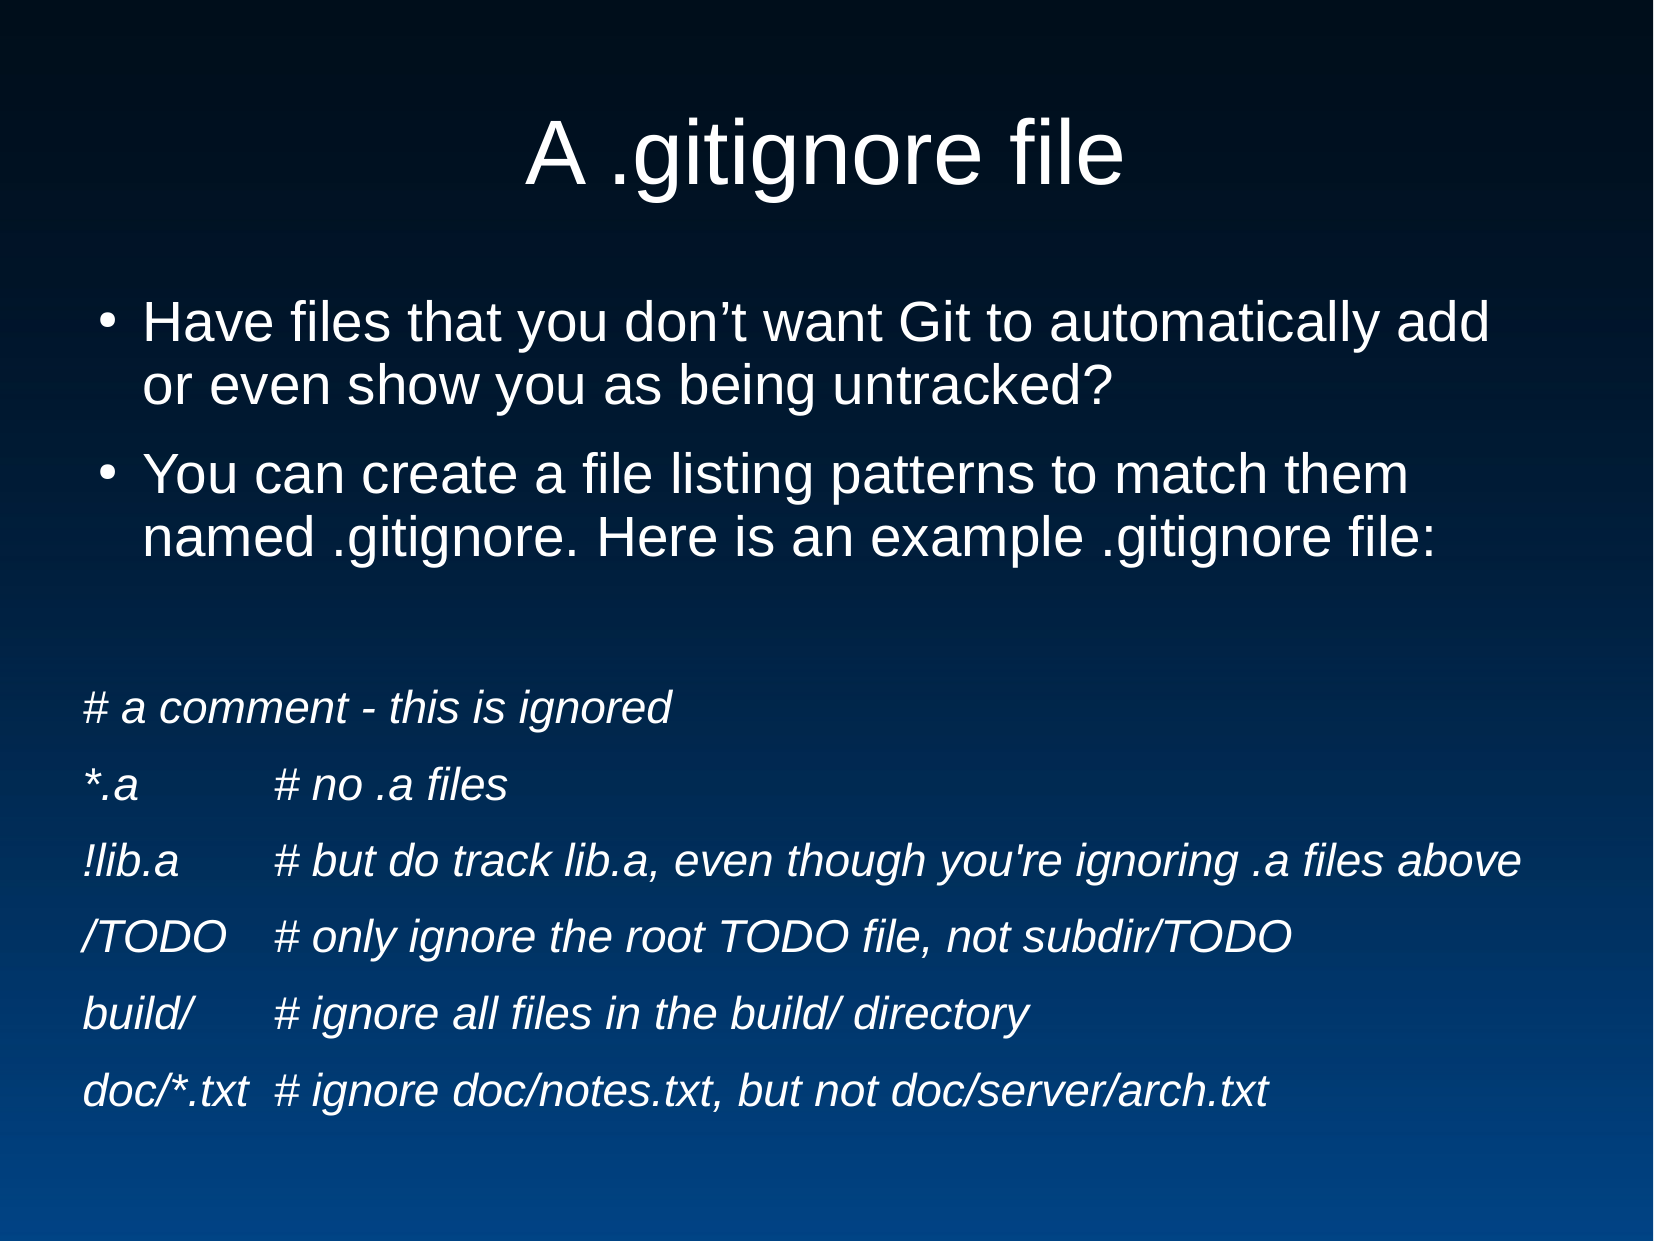

# A .gitignore file
Have files that you don’t want Git to automatically add or even show you as being untracked?
You can create a file listing patterns to match them named .gitignore. Here is an example .gitignore file:
# a comment - this is ignored
*.a 	# no .a files
!lib.a 	# but do track lib.a, even though you're ignoring .a files above
/TODO 	# only ignore the root TODO file, not subdir/TODO
build/ 	# ignore all files in the build/ directory
doc/*.txt 	# ignore doc/notes.txt, but not doc/server/arch.txt